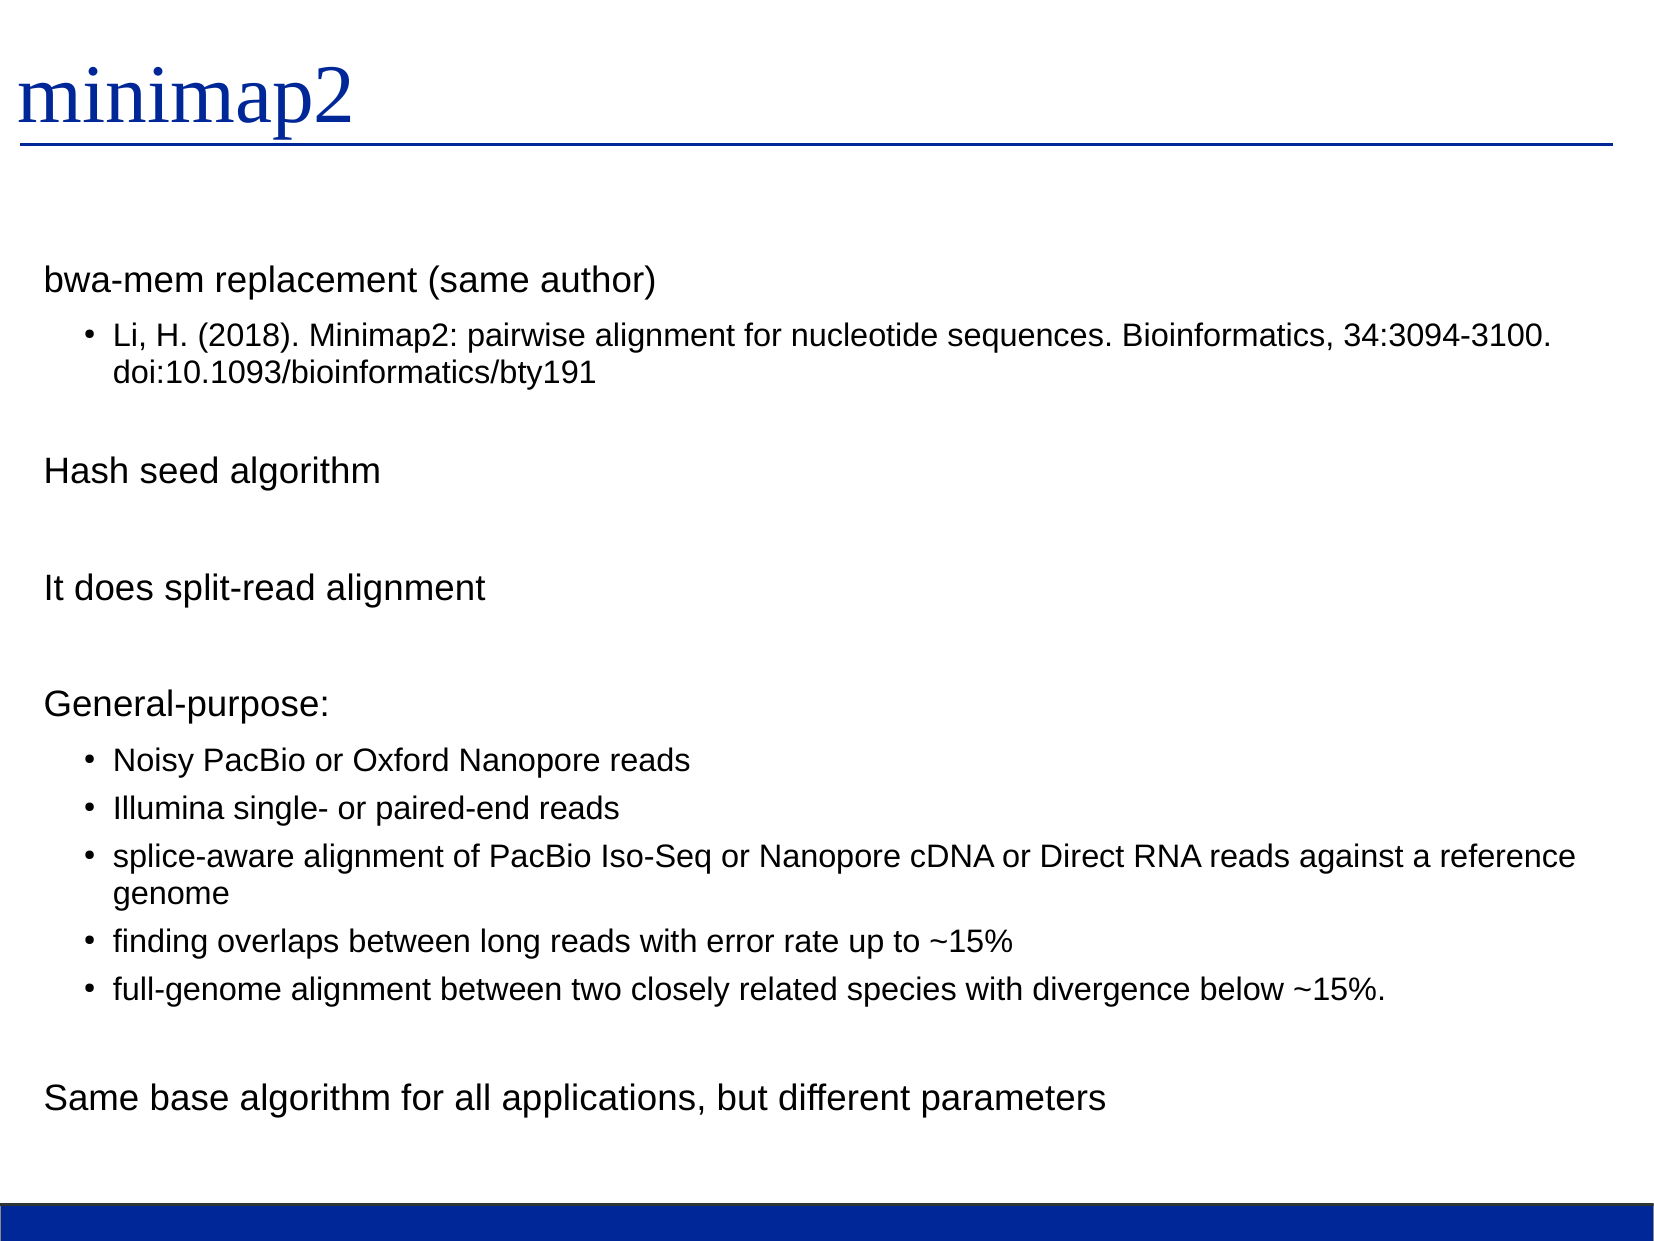

# minimap2
bwa-mem replacement (same author)
Li, H. (2018). Minimap2: pairwise alignment for nucleotide sequences. Bioinformatics, 34:3094-3100. doi:10.1093/bioinformatics/bty191
Hash seed algorithm
It does split-read alignment
General-purpose:
Noisy PacBio or Oxford Nanopore reads
Illumina single- or paired-end reads
splice-aware alignment of PacBio Iso-Seq or Nanopore cDNA or Direct RNA reads against a reference genome
finding overlaps between long reads with error rate up to ~15%
full-genome alignment between two closely related species with divergence below ~15%.
Same base algorithm for all applications, but different parameters